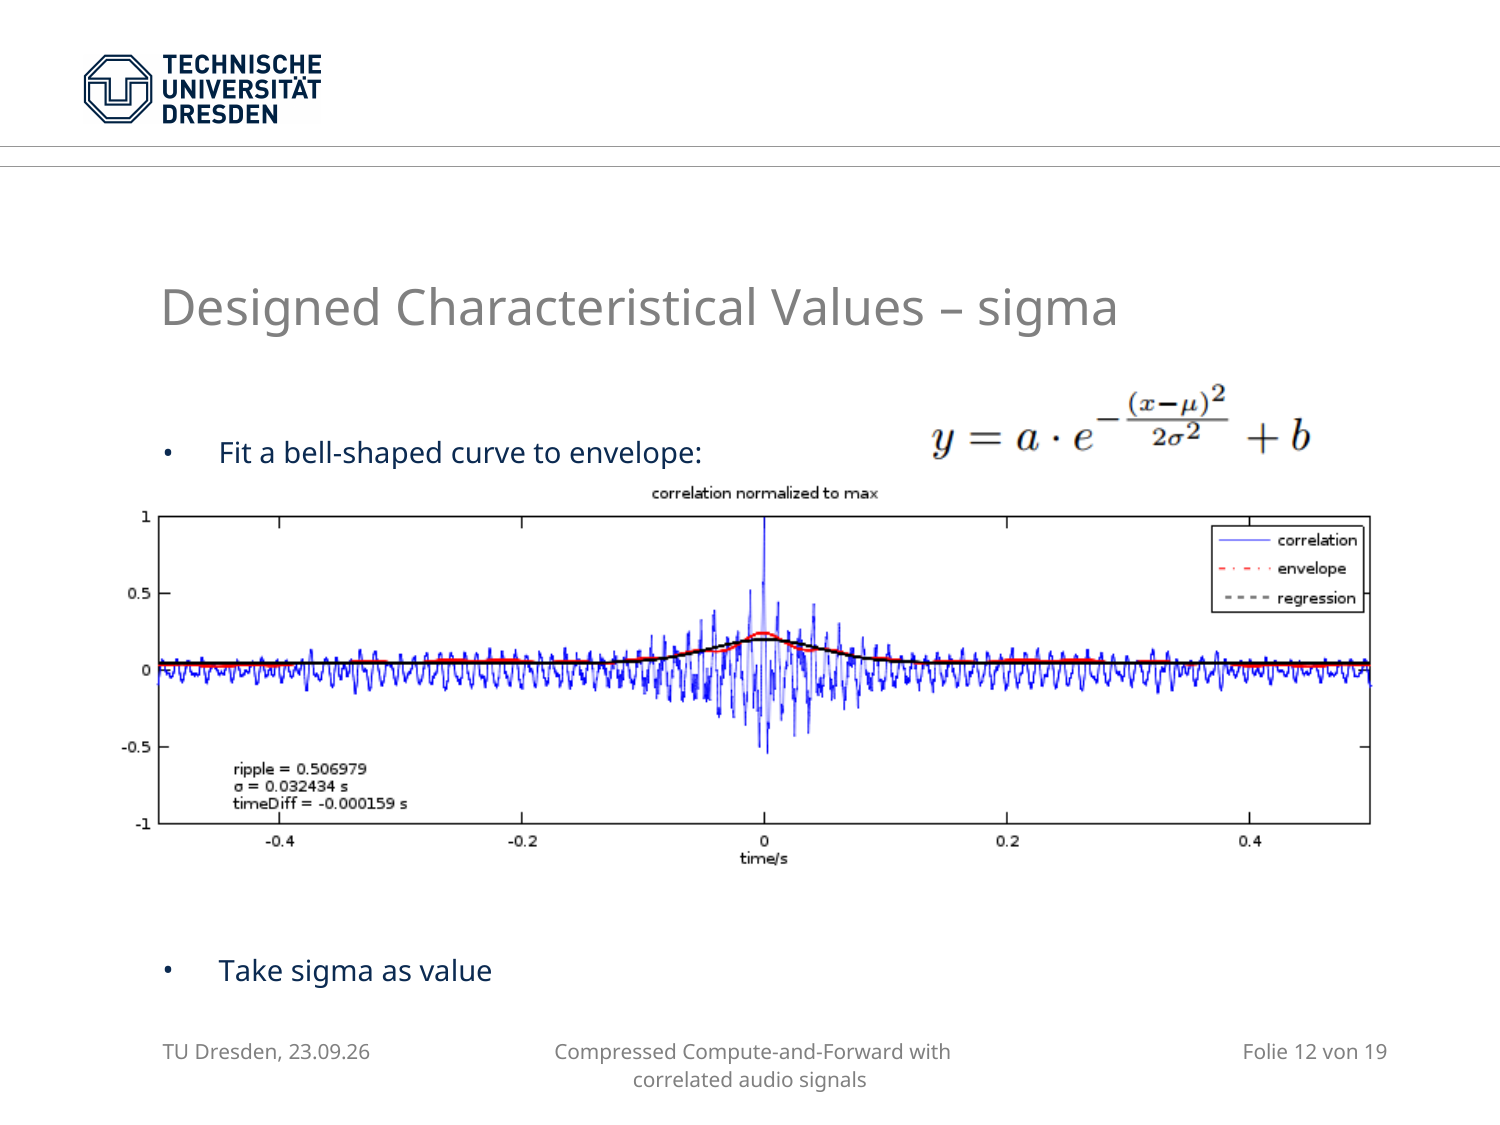

# Designed Characteristical Values – sigma
Fit a bell-shaped curve to envelope:
Take sigma as value
12